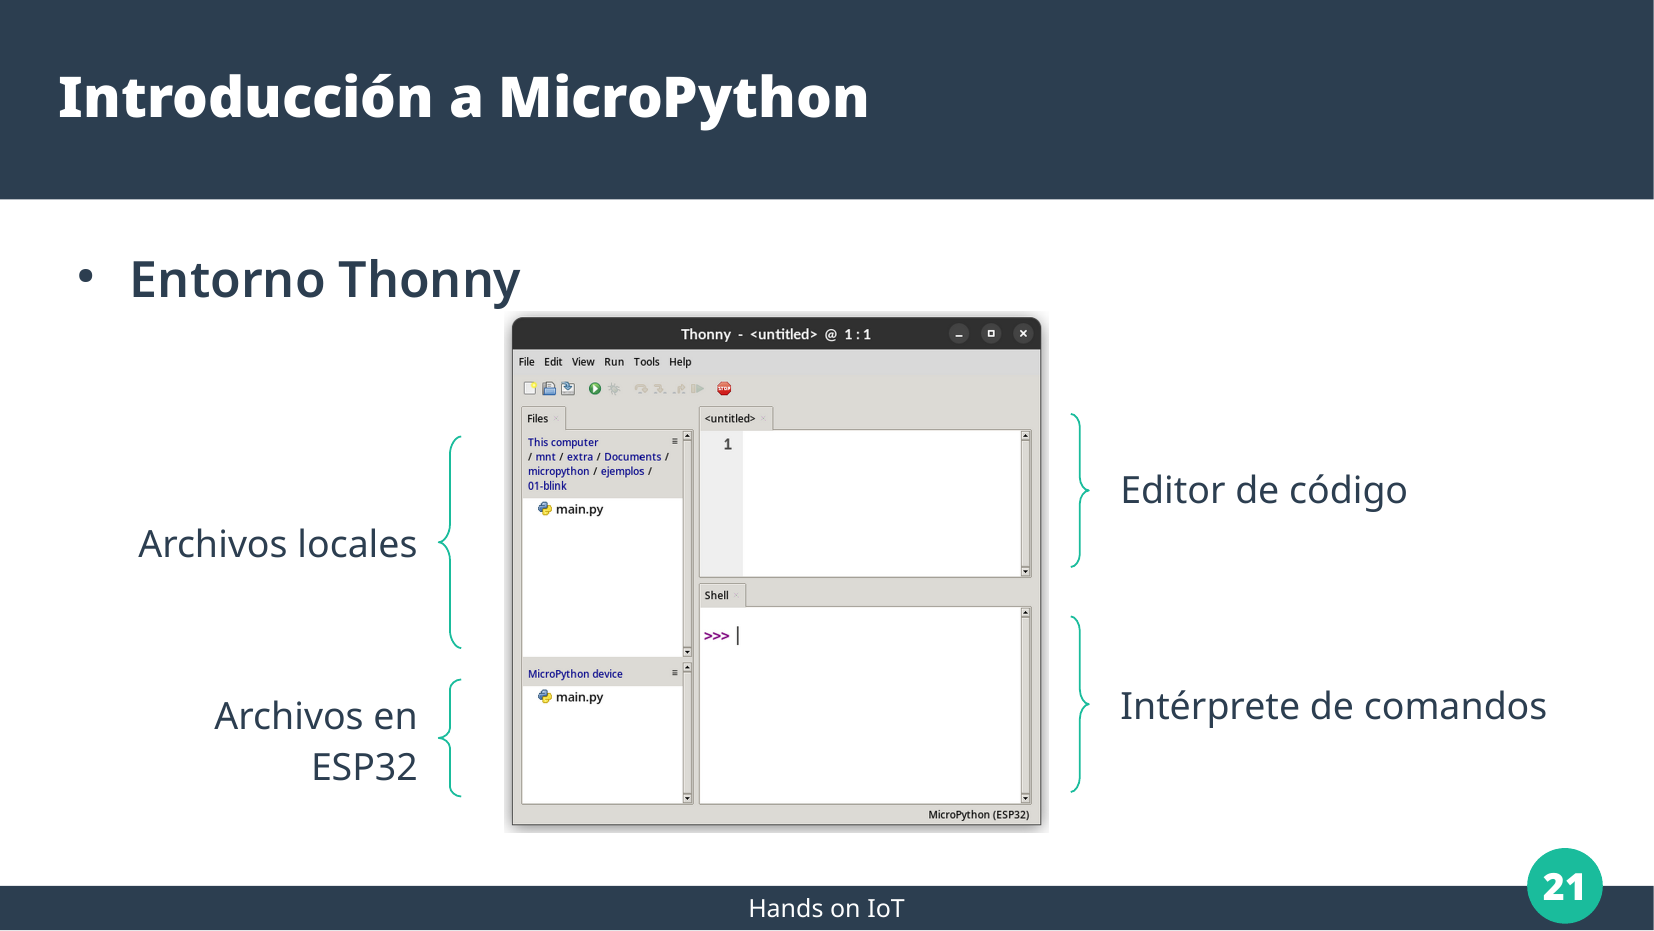

# Introducción a MicroPython
Entorno Thonny
Editor de código
Archivos locales
Intérprete de comandos
Archivos en ESP32
Hands on IoT